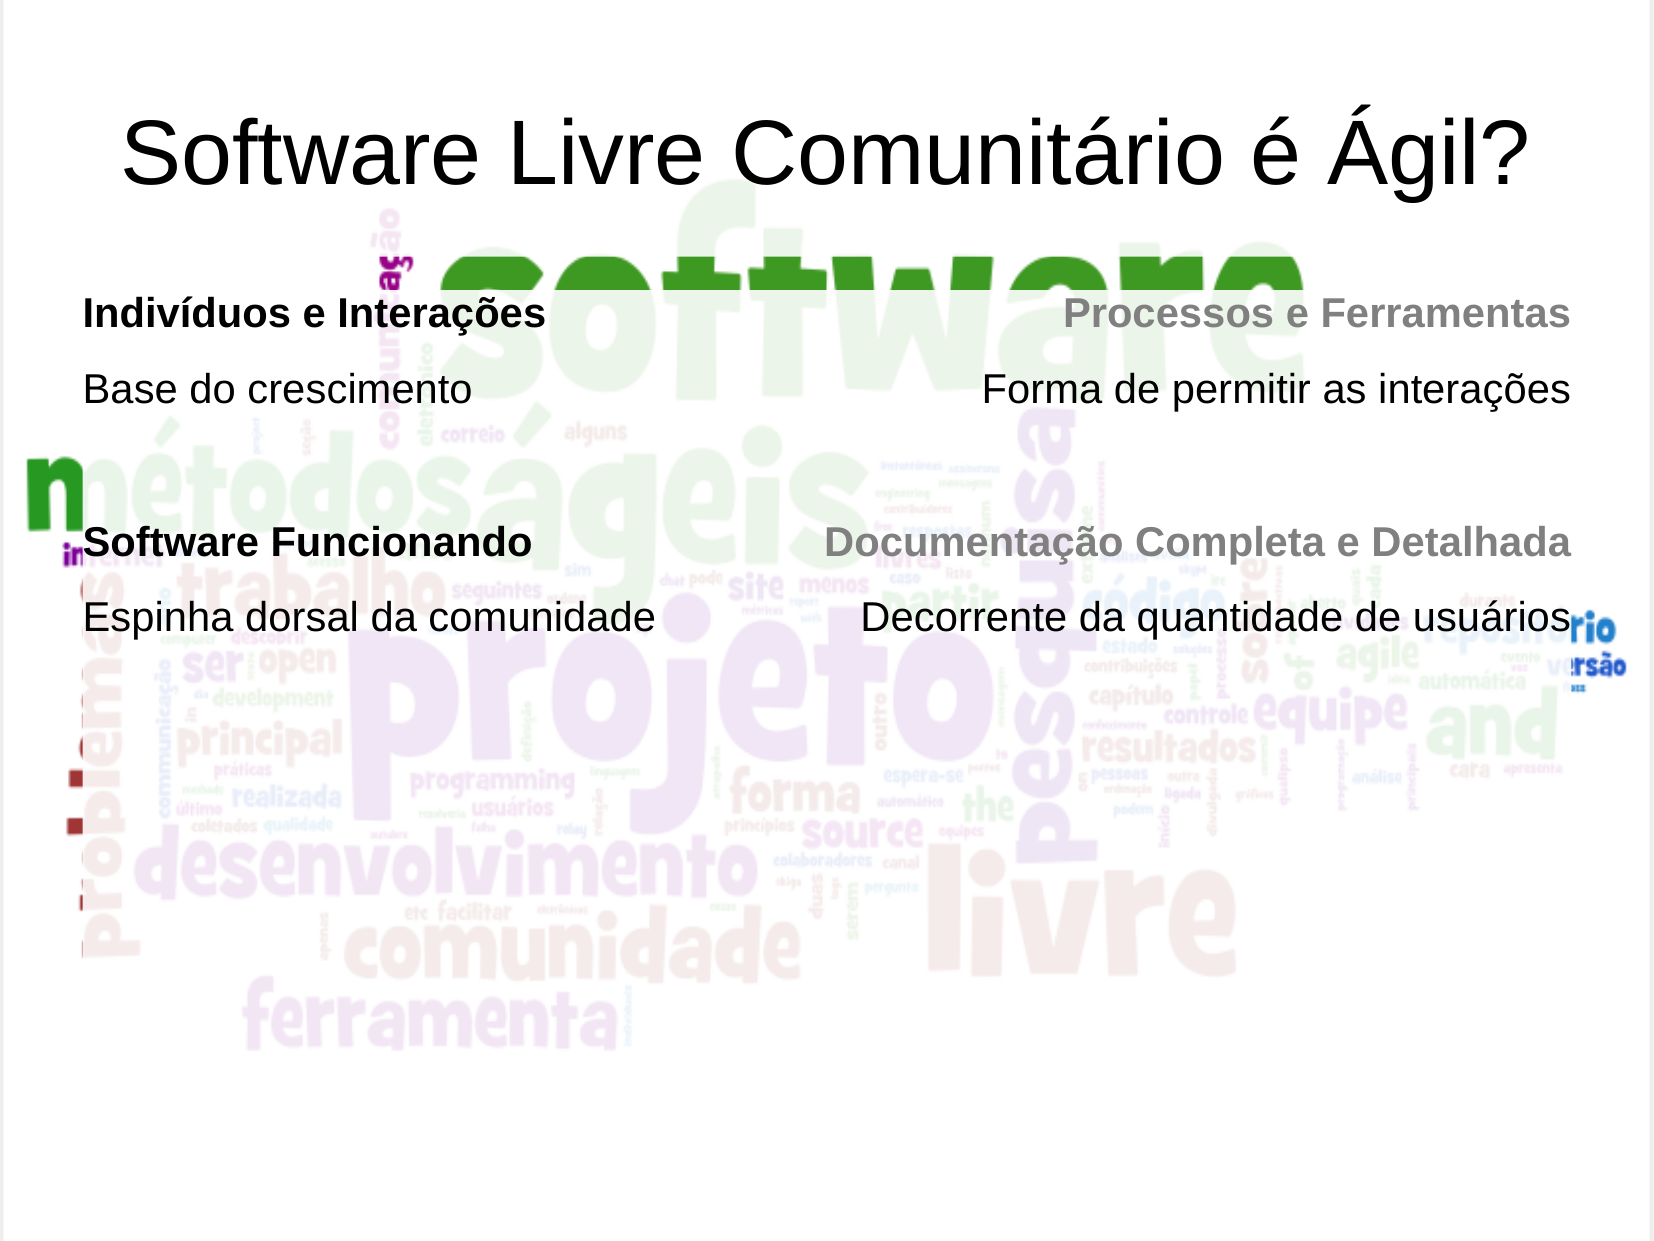

# Software Livre Comunitário é Ágil?
Indivíduos e Interações
Base do crescimento
Software Funcionando
Espinha dorsal da comunidade
Processos e Ferramentas
Forma de permitir as interações
Documentação Completa e Detalhada
Decorrente da quantidade de usuários